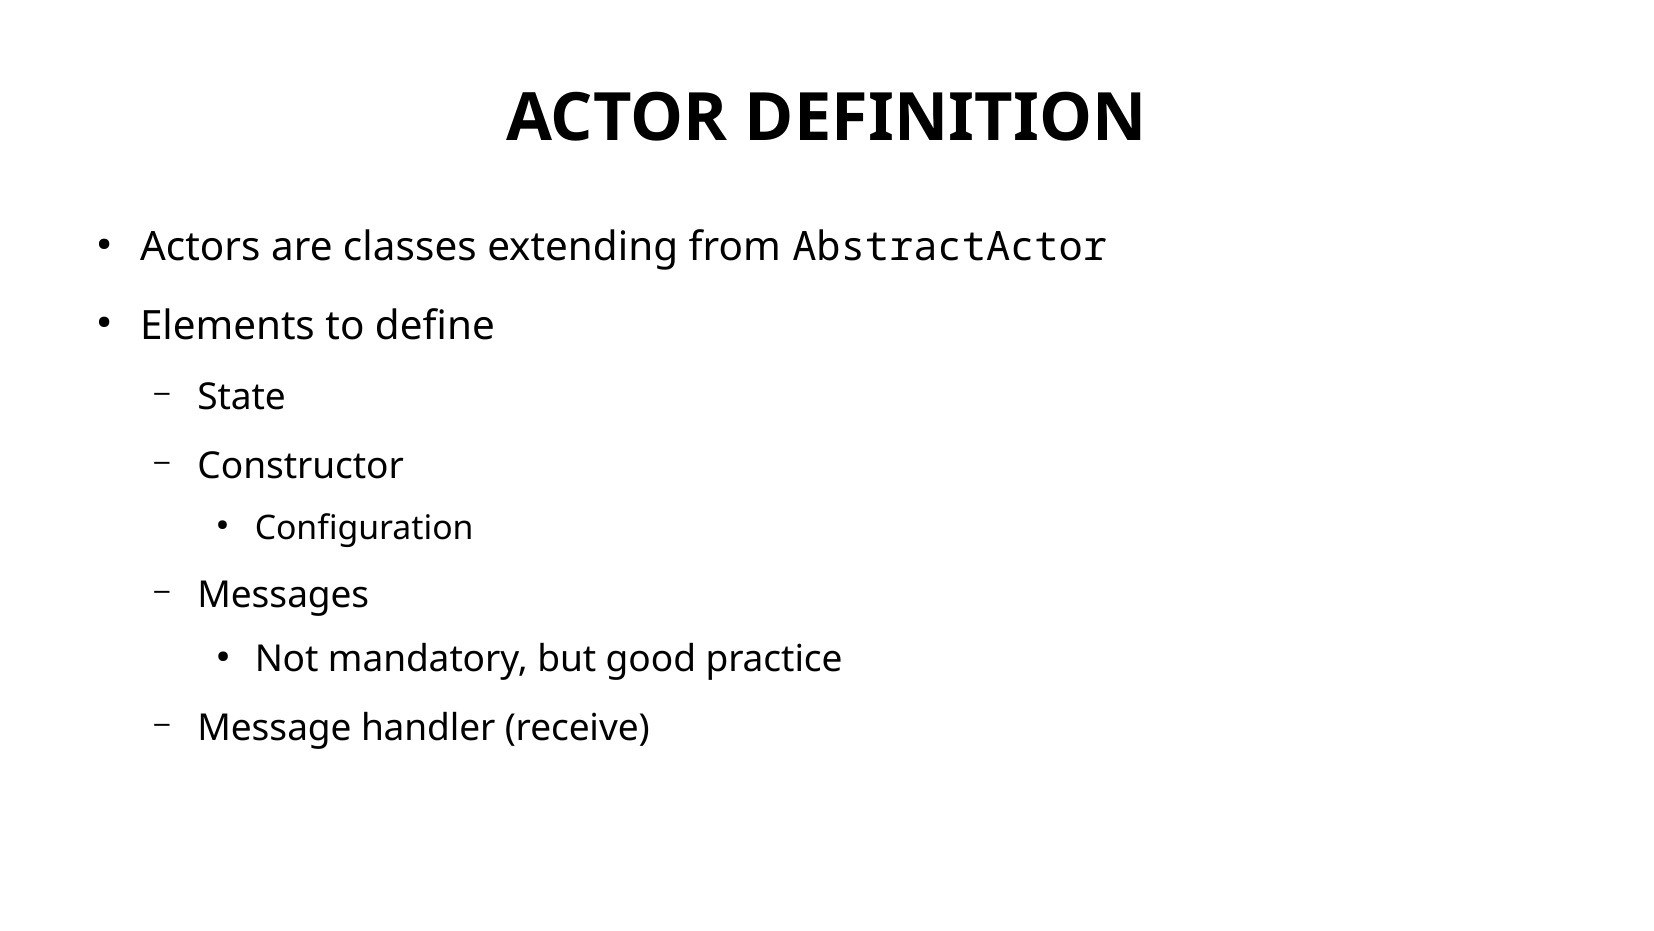

# ACTOR DEFINITION
Actors are classes extending from AbstractActor
Elements to define
State
Constructor
Configuration
Messages
Not mandatory, but good practice
Message handler (receive)